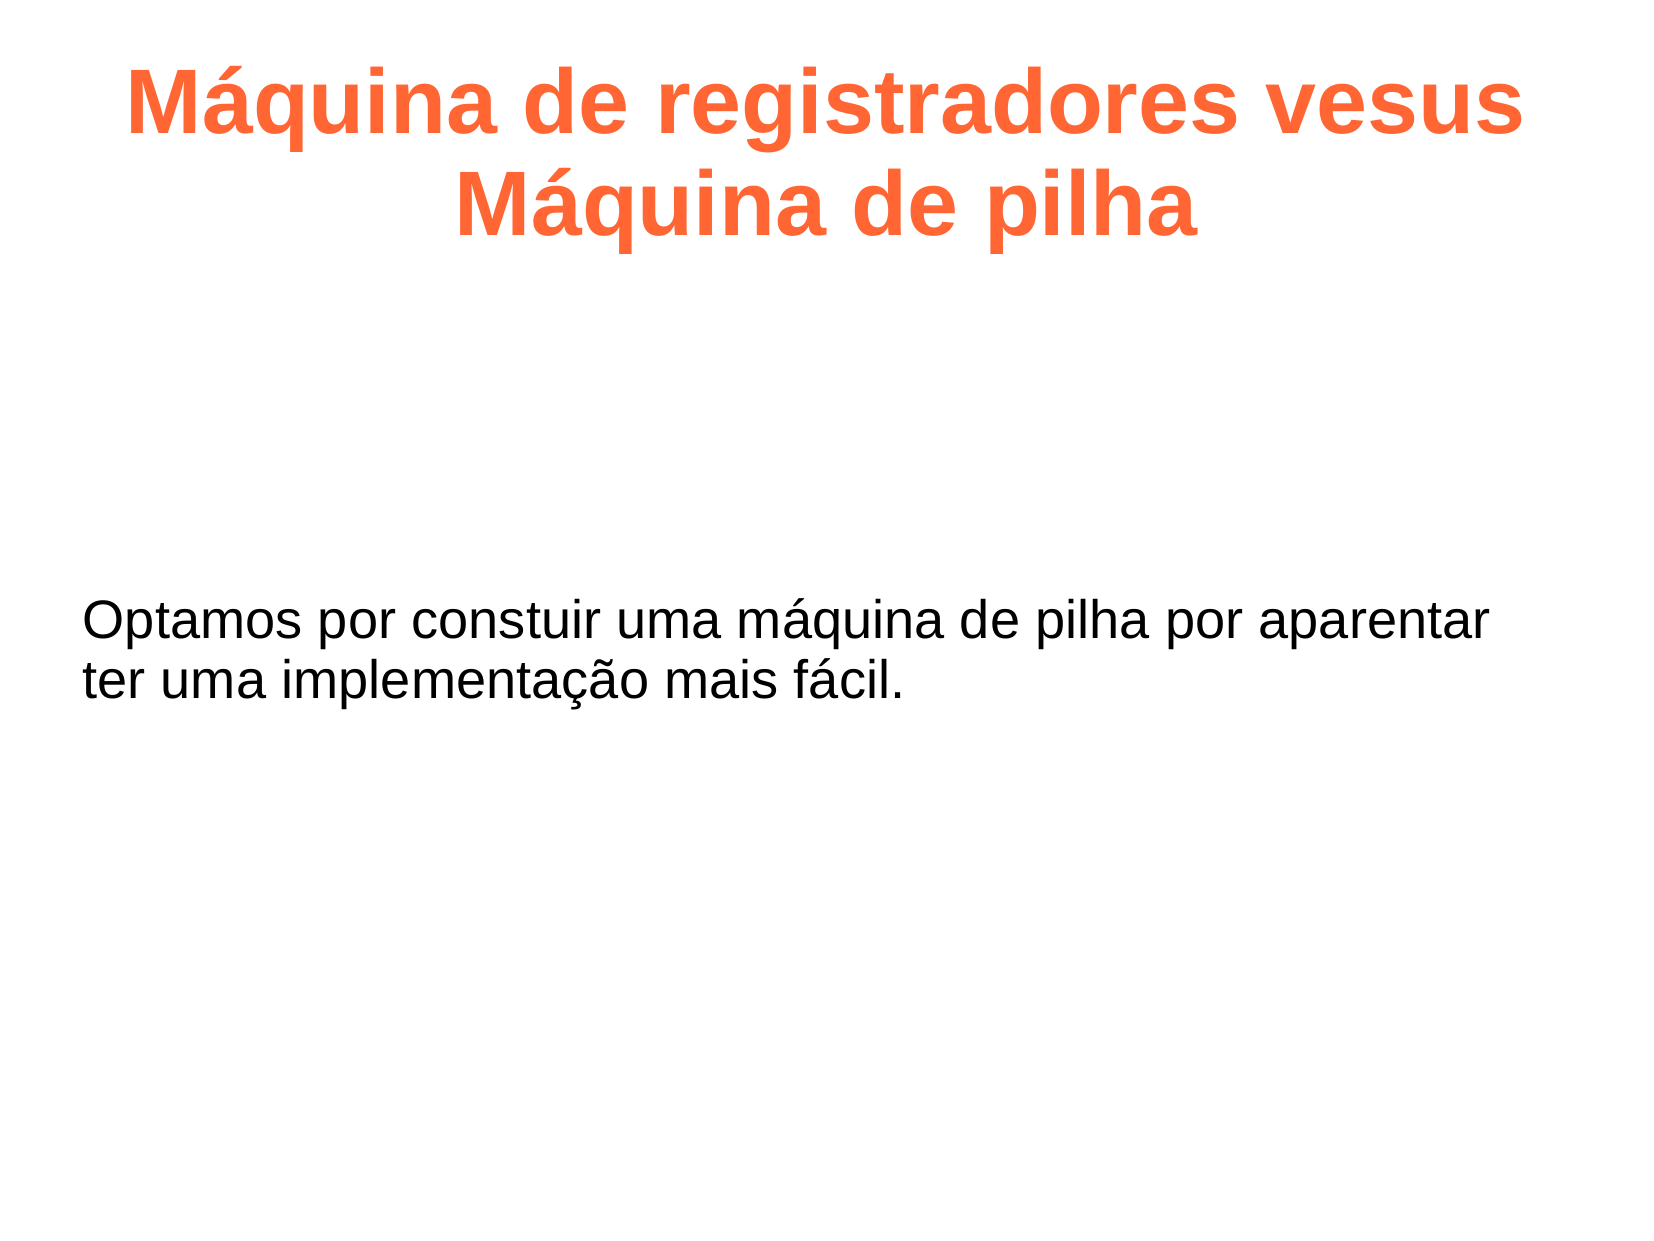

# Máquina de registradores vesus Máquina de pilha
Optamos por constuir uma máquina de pilha por aparentar ter uma implementação mais fácil.